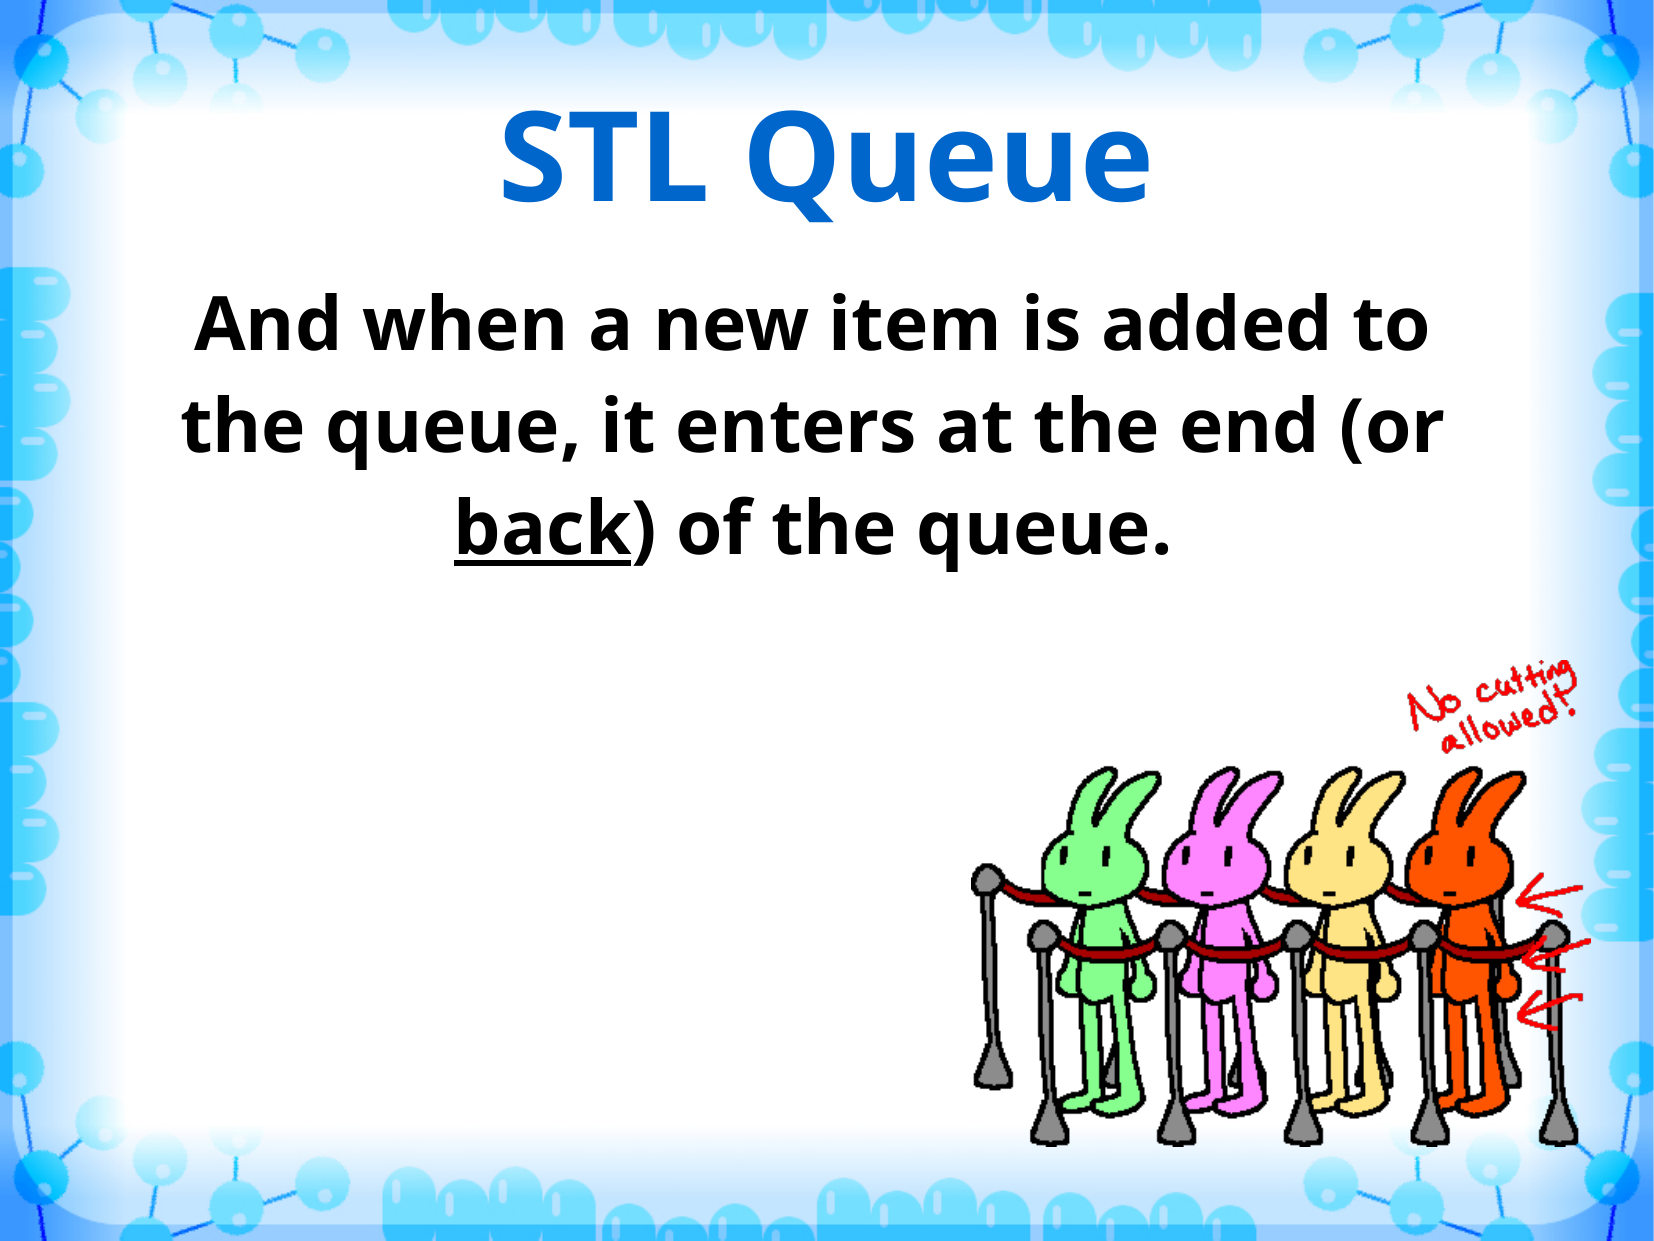

# STL Queue
And when a new item is added to the queue, it enters at the end (or back) of the queue.